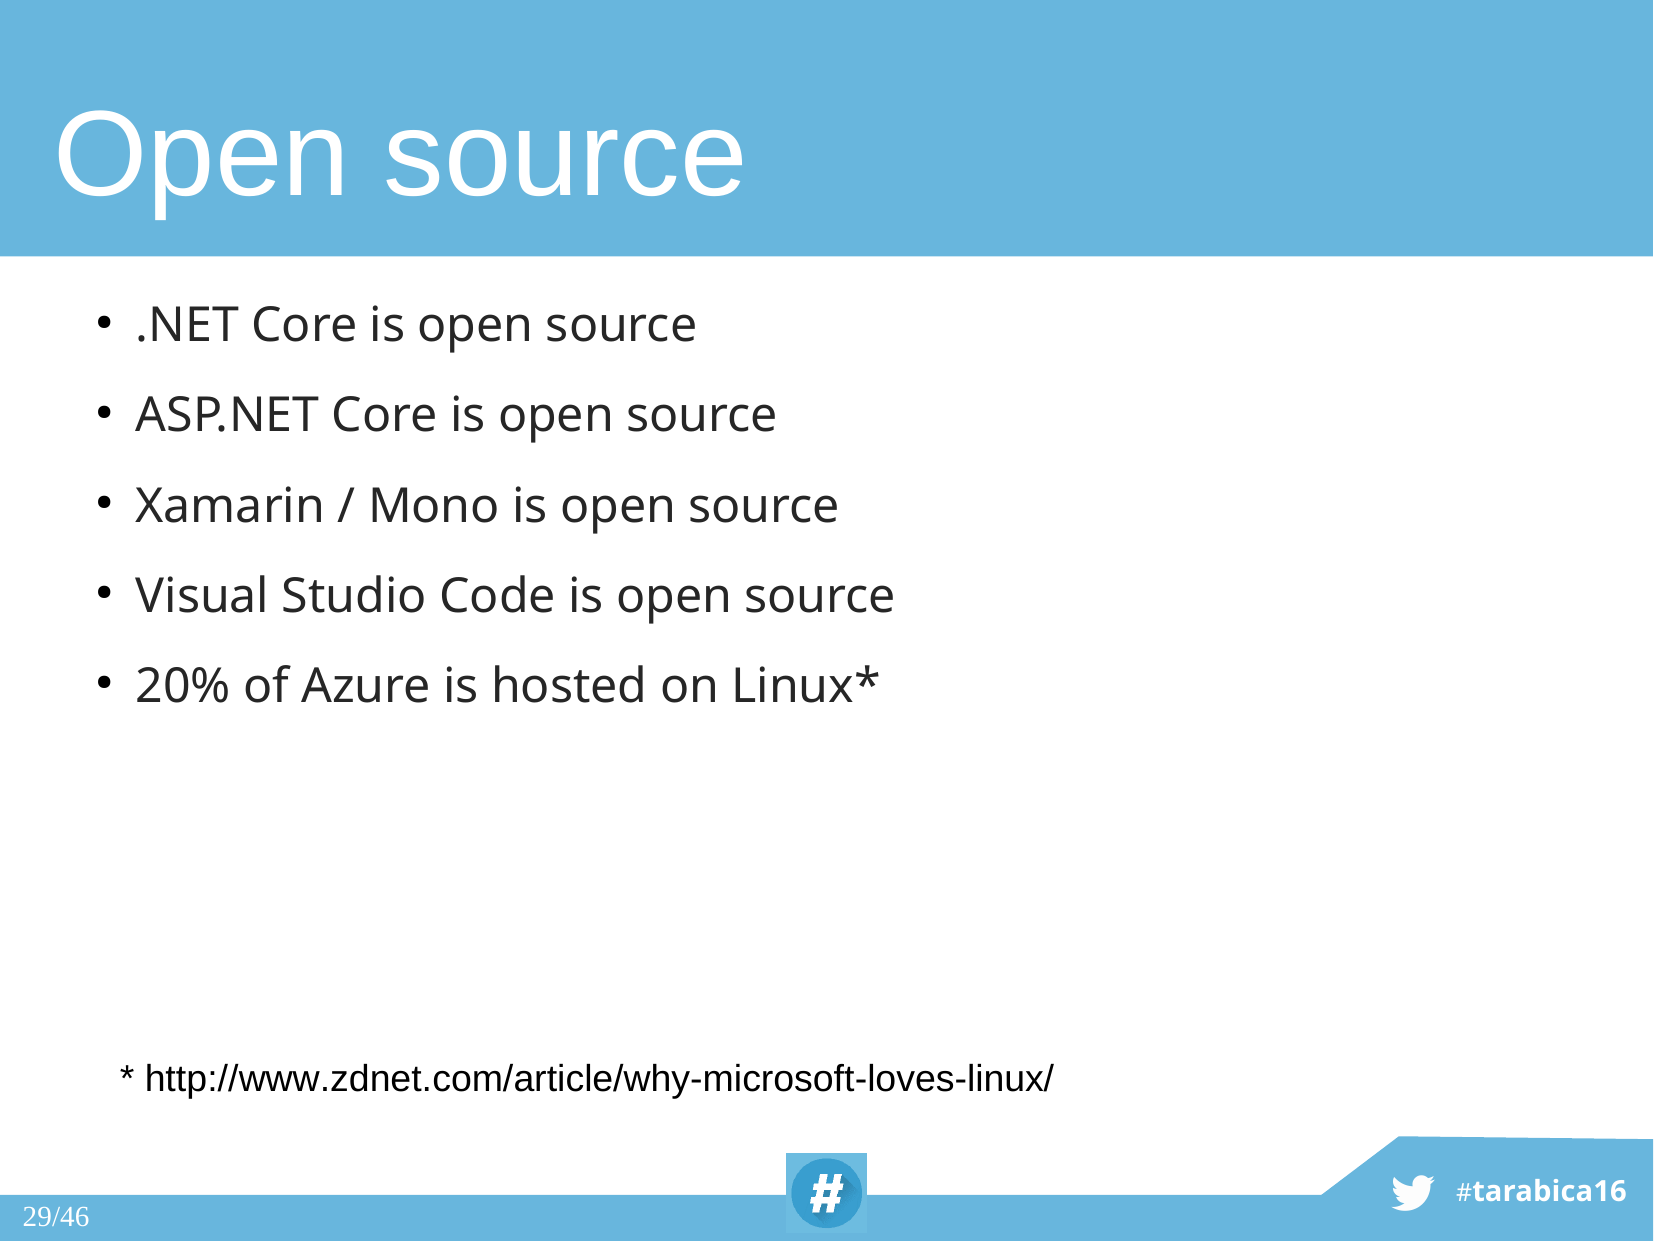

# Open source
.NET Core is open source
ASP.NET Core is open source
Xamarin / Mono is open source
Visual Studio Code is open source
20% of Azure is hosted on Linux*
* http://www.zdnet.com/article/why-microsoft-loves-linux/
29